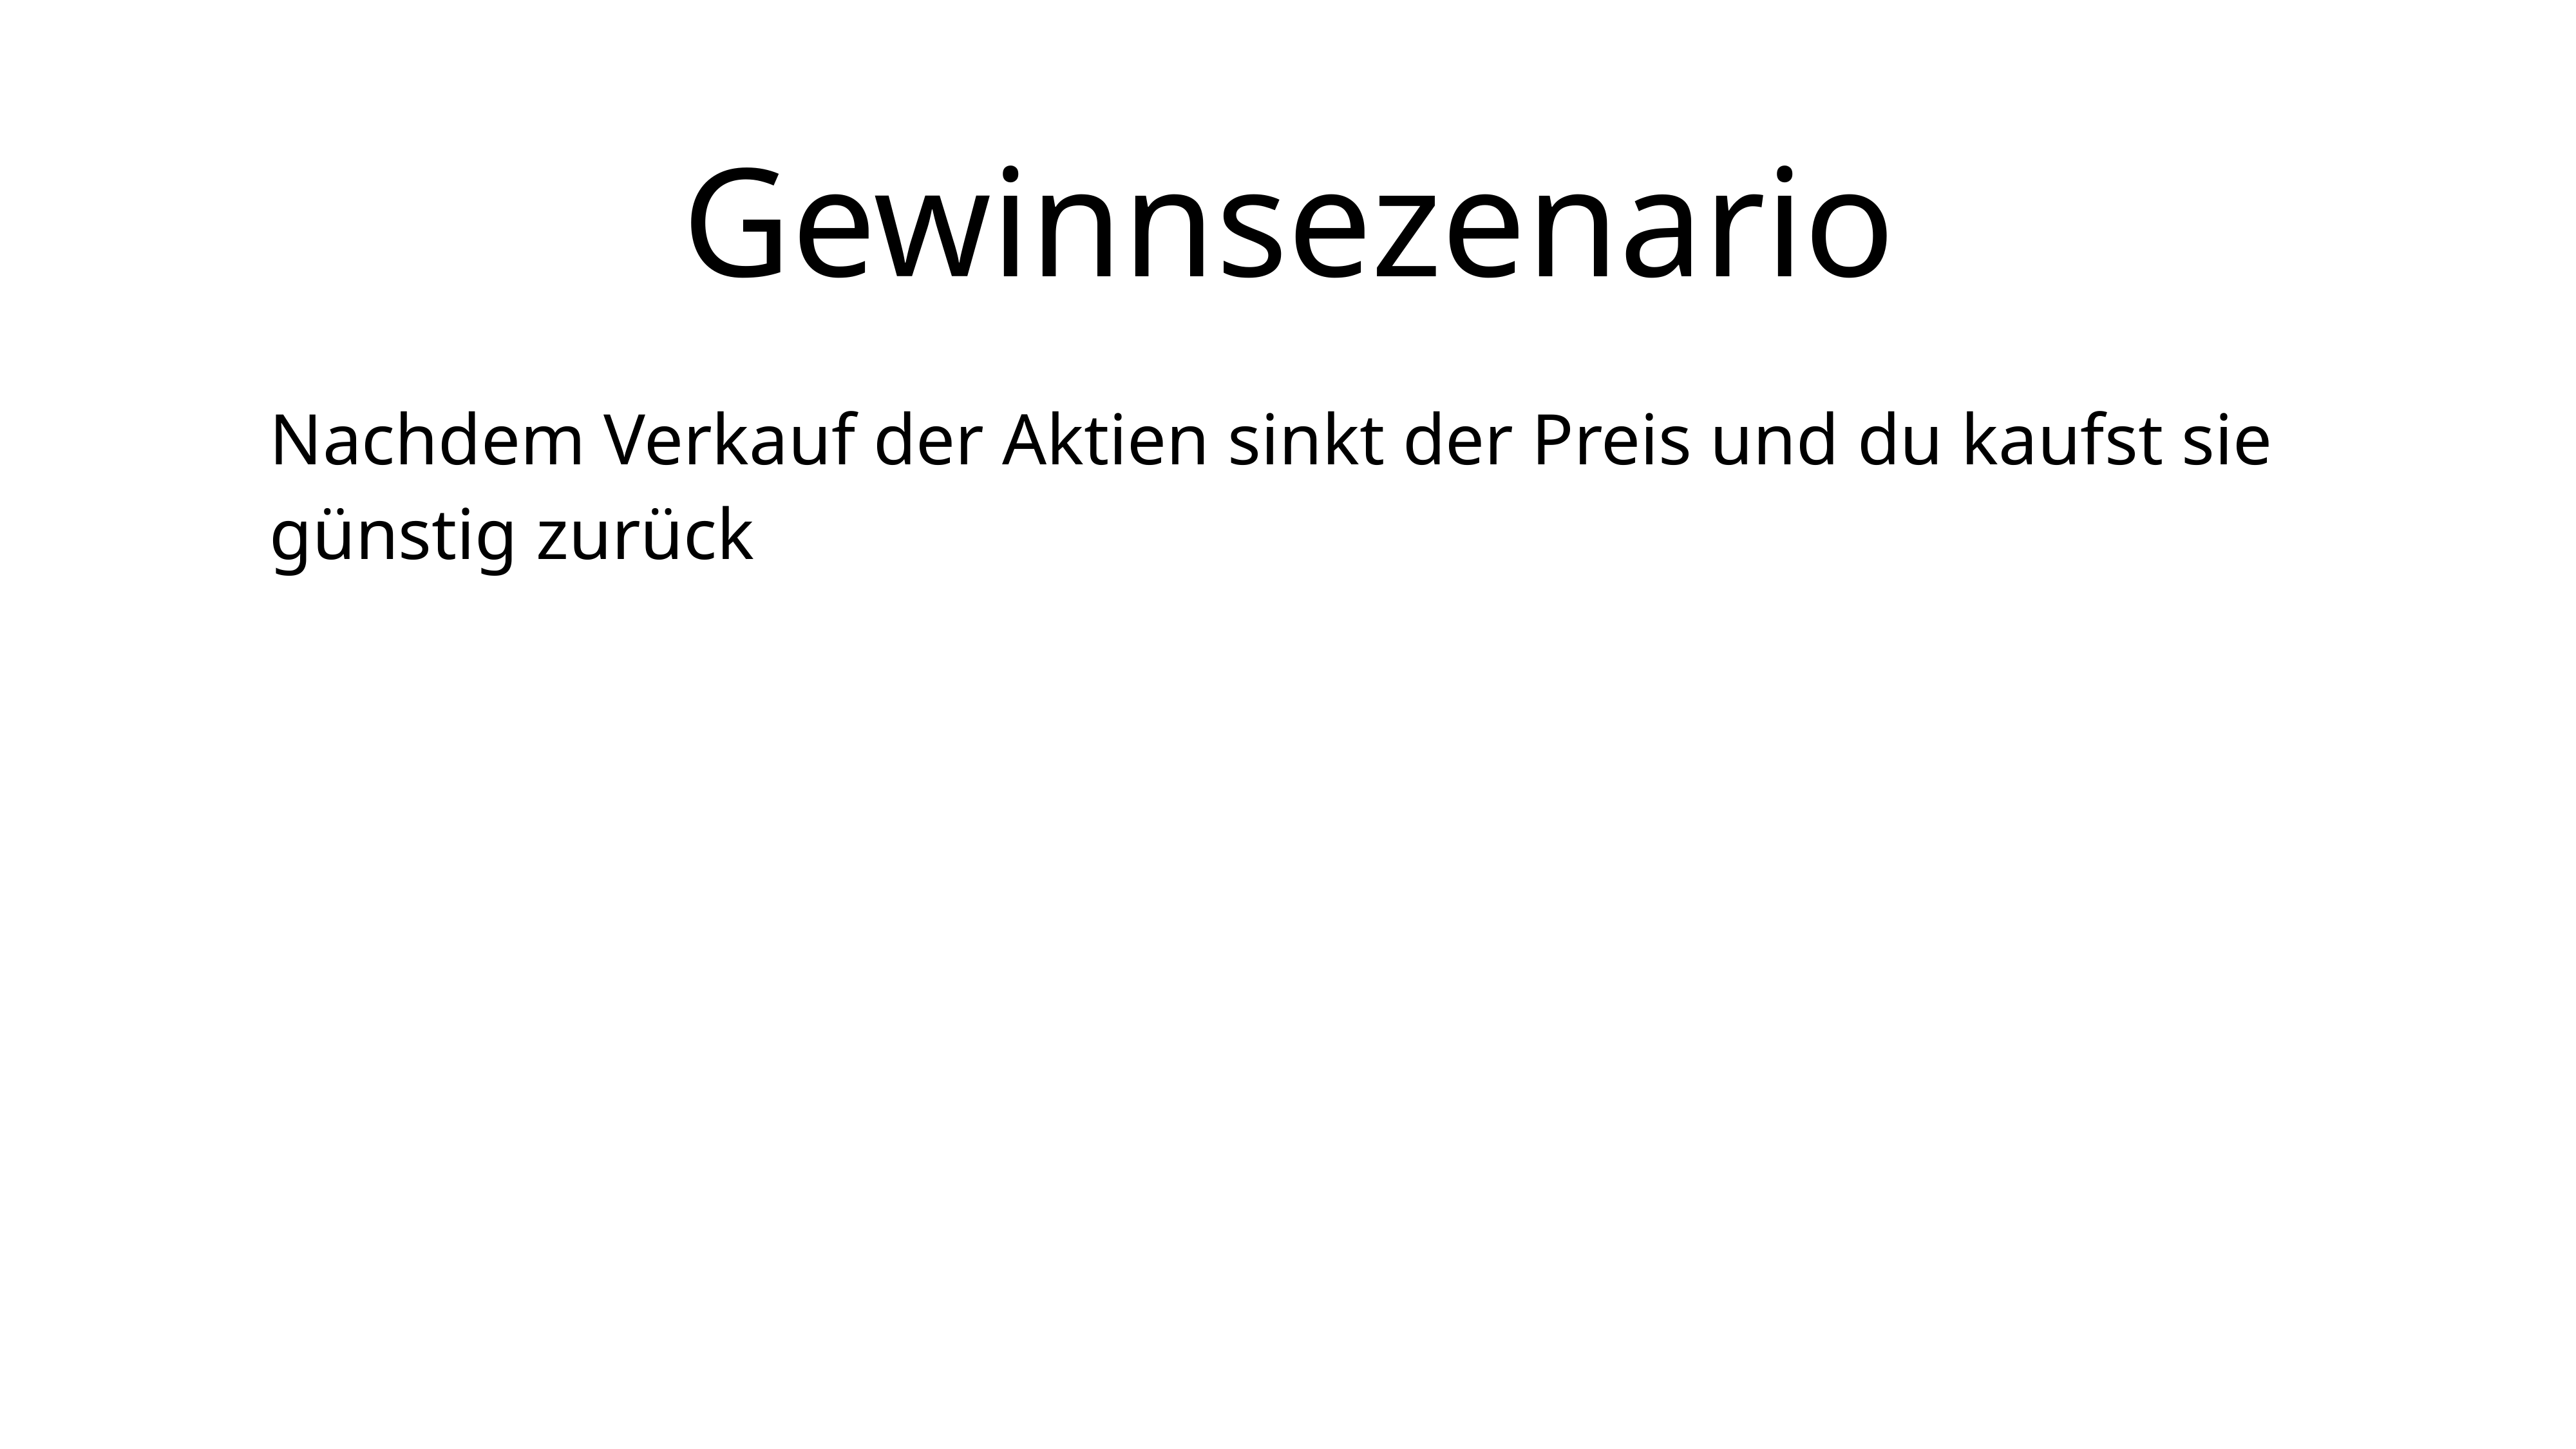

Gewinnsezenario
Nachdem Verkauf der Aktien sinkt der Preis und du kaufst sie günstig zurück